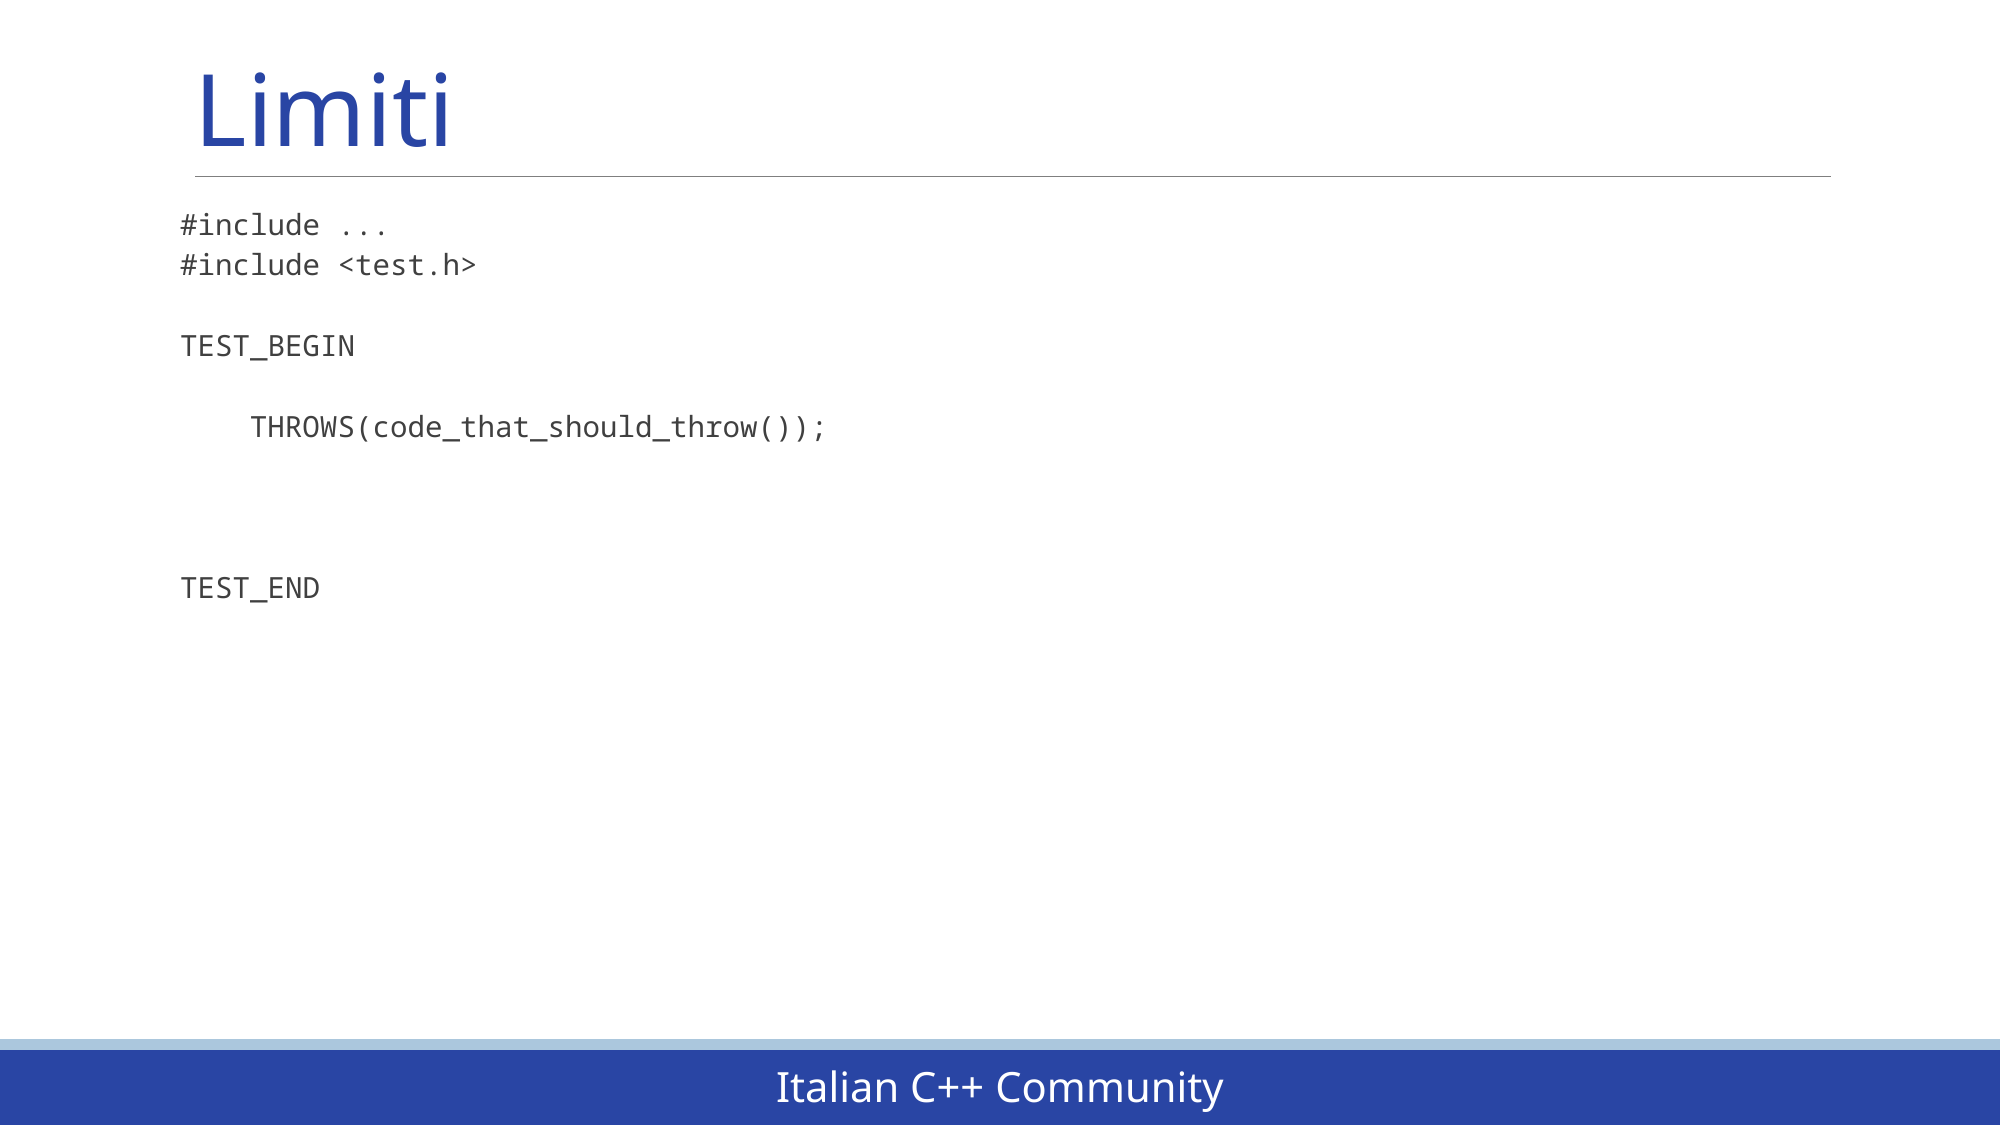

# Limiti
#include ...
#include <test.h>
TEST_BEGIN
 THROWS(code_that_should_throw());
TEST_END